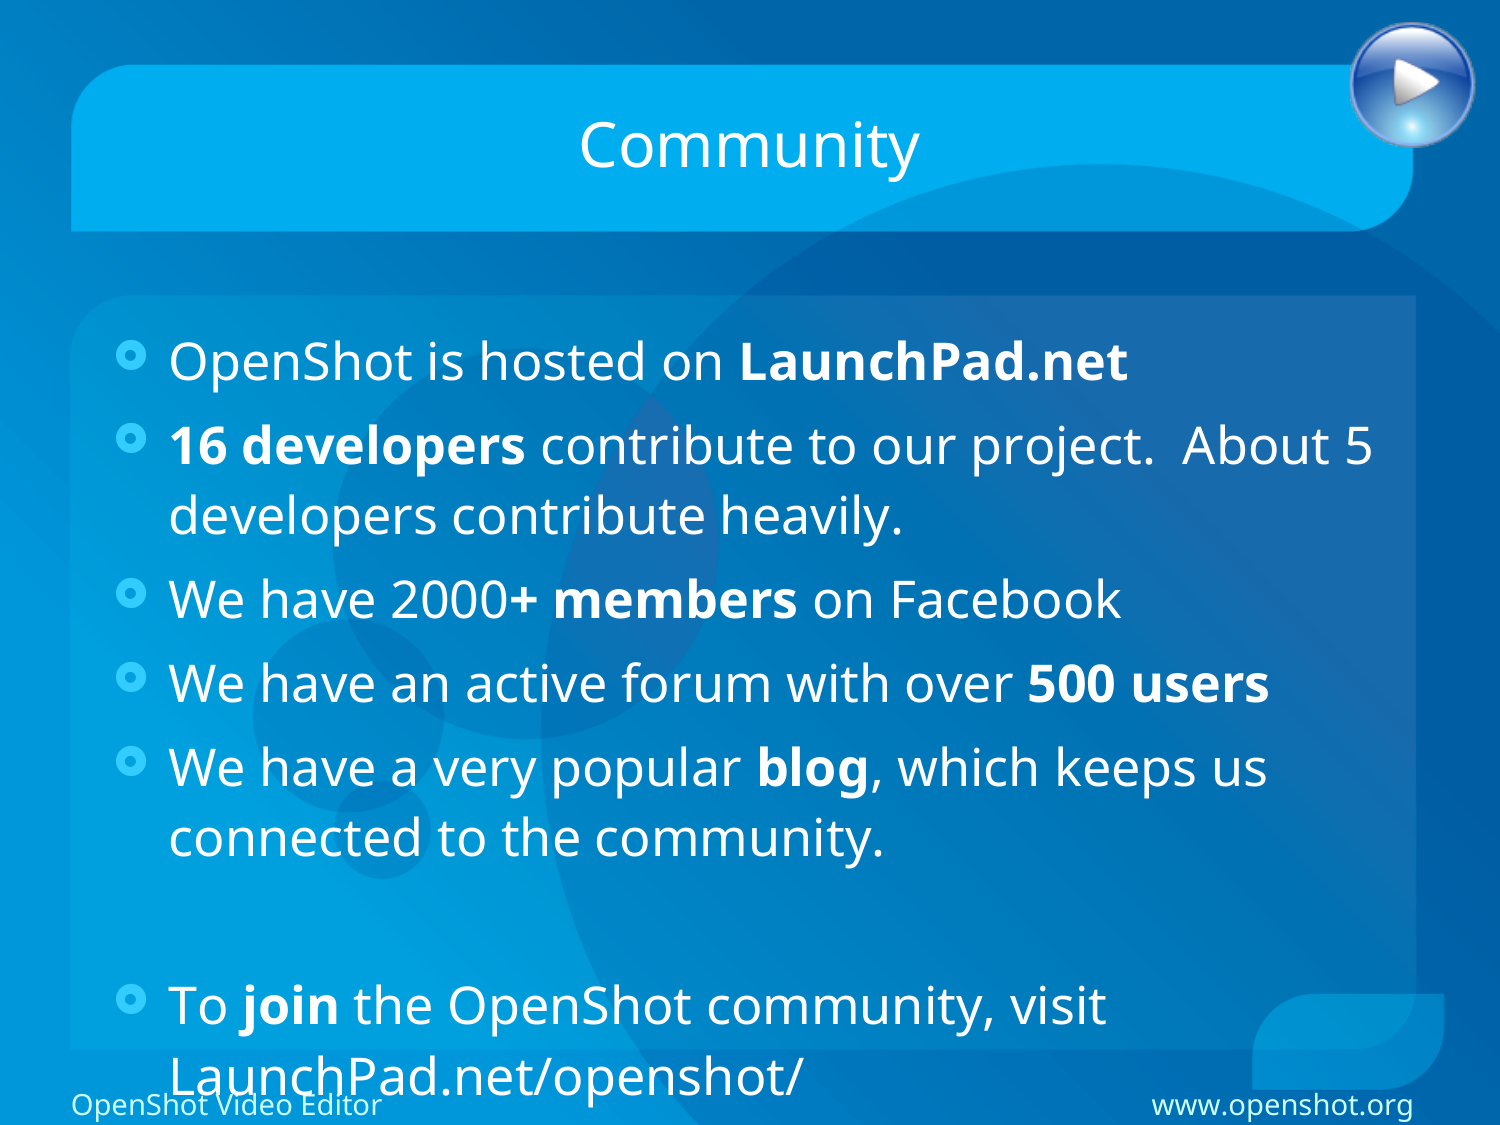

# Community
OpenShot is hosted on LaunchPad.net
16 developers contribute to our project. About 5 developers contribute heavily.
We have 2000+ members on Facebook
We have an active forum with over 500 users
We have a very popular blog, which keeps us connected to the community.
To join the OpenShot community, visit LaunchPad.net/openshot/